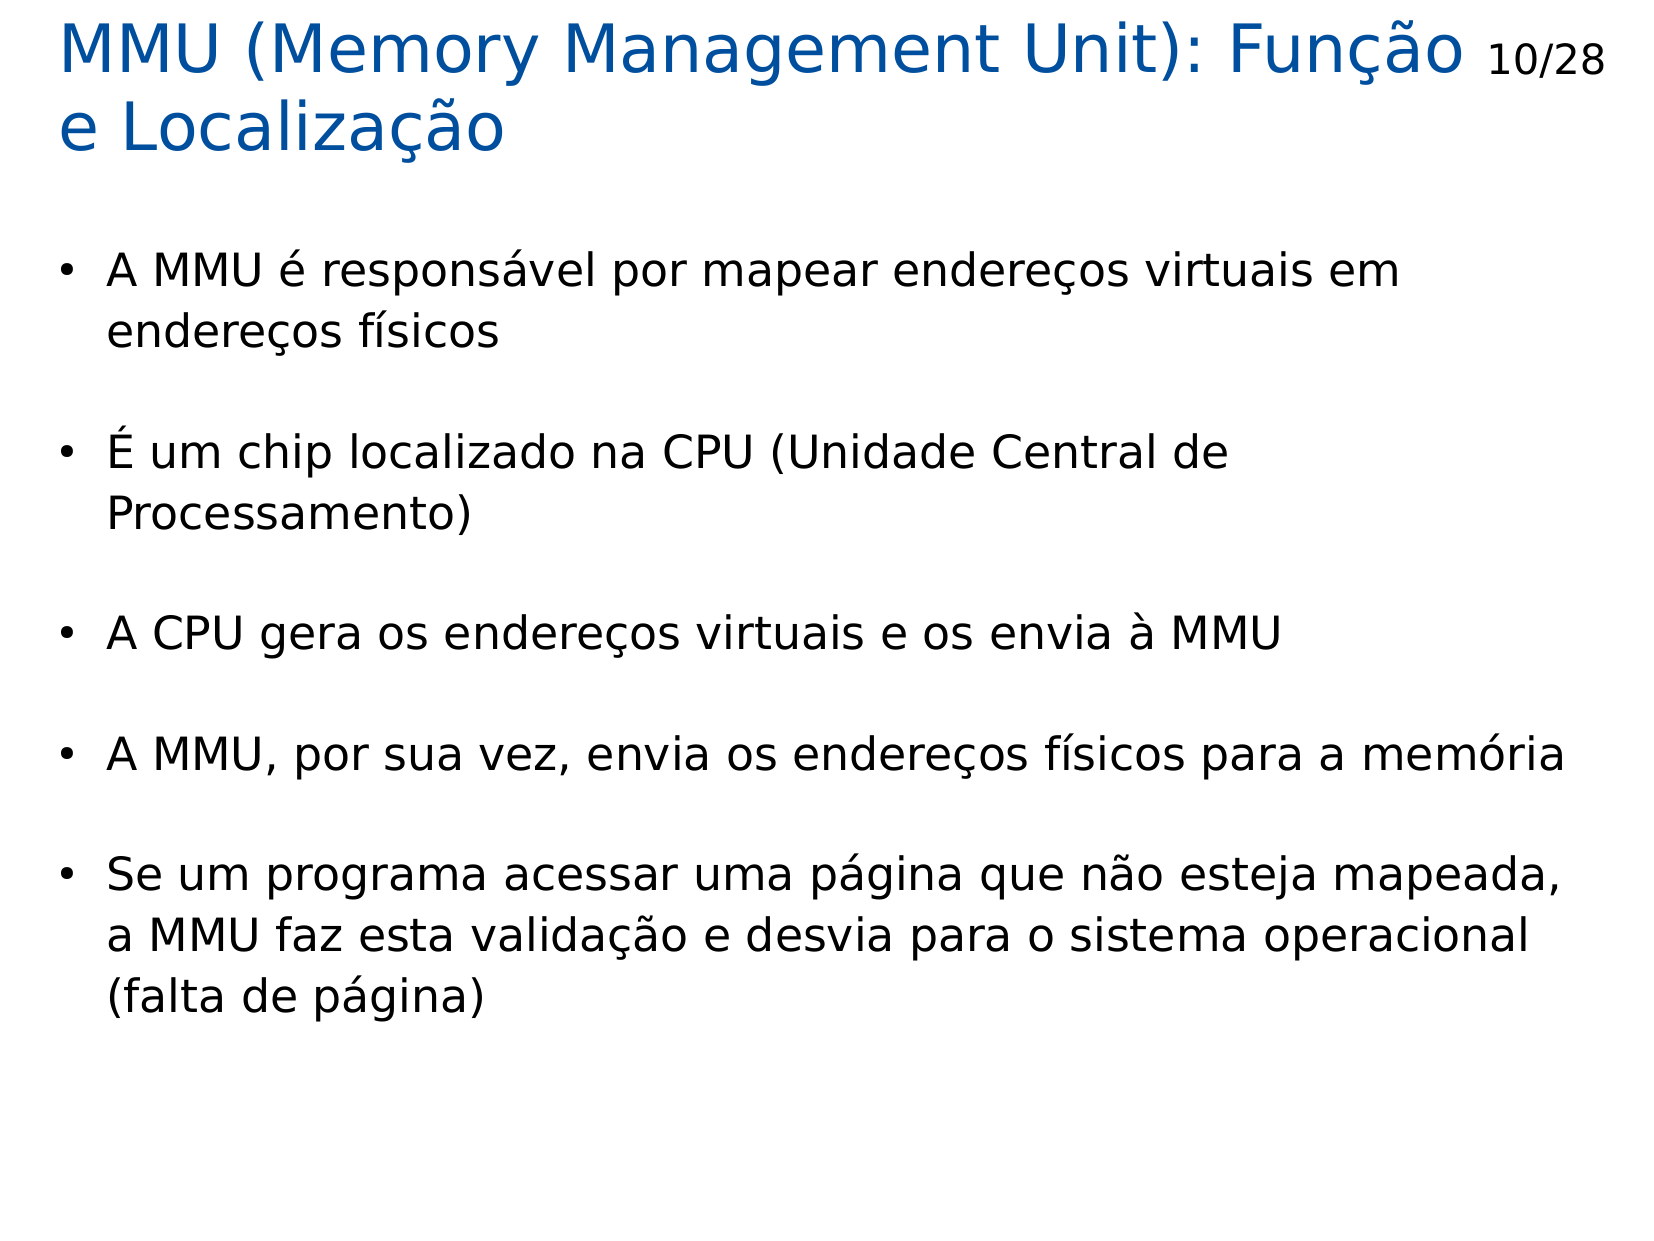

# MMU (Memory Management Unit): Função e Localização
10
A MMU é responsável por mapear endereços virtuais em endereços físicos
É um chip localizado na CPU (Unidade Central de Processamento)
A CPU gera os endereços virtuais e os envia à MMU
A MMU, por sua vez, envia os endereços físicos para a memória
Se um programa acessar uma página que não esteja mapeada, a MMU faz esta validação e desvia para o sistema operacional (falta de página)